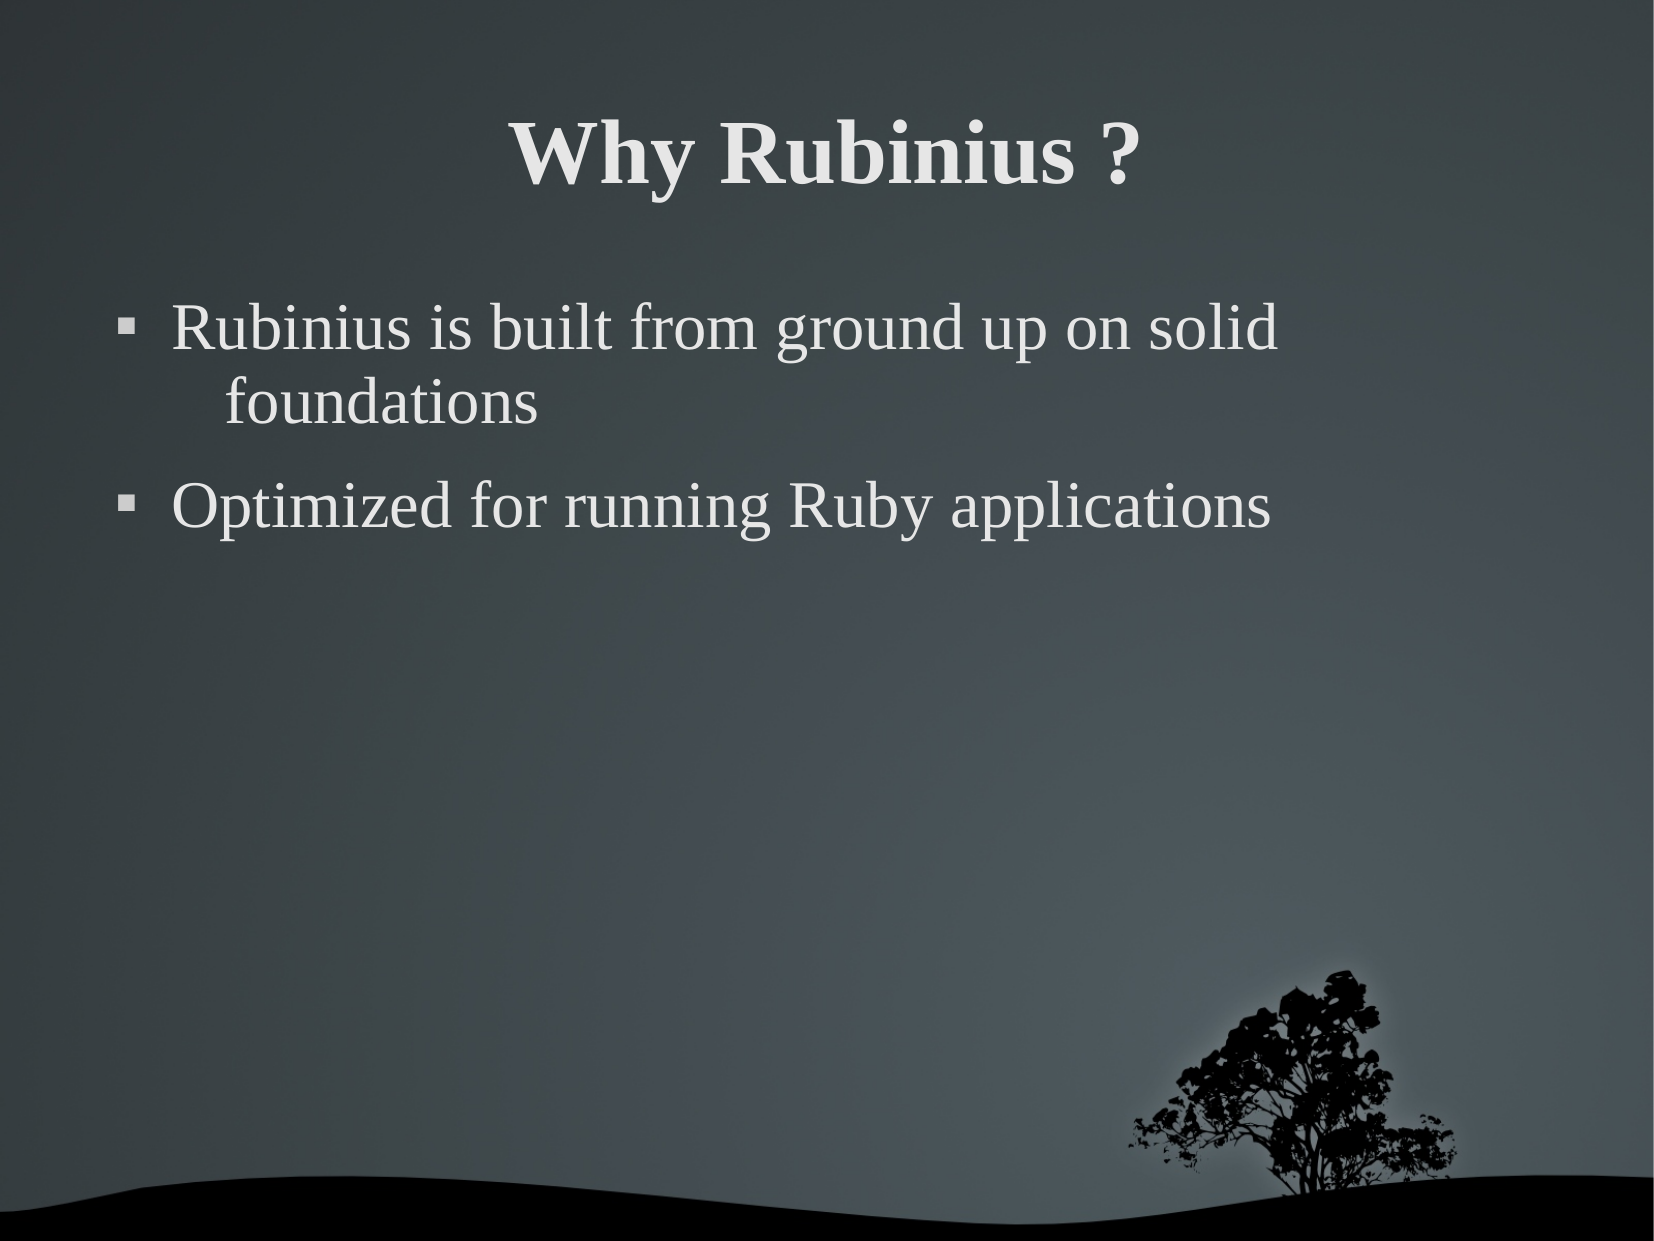

# Why Rubinius ?
Rubinius is built from ground up on solid foundations
Optimized for running Ruby applications